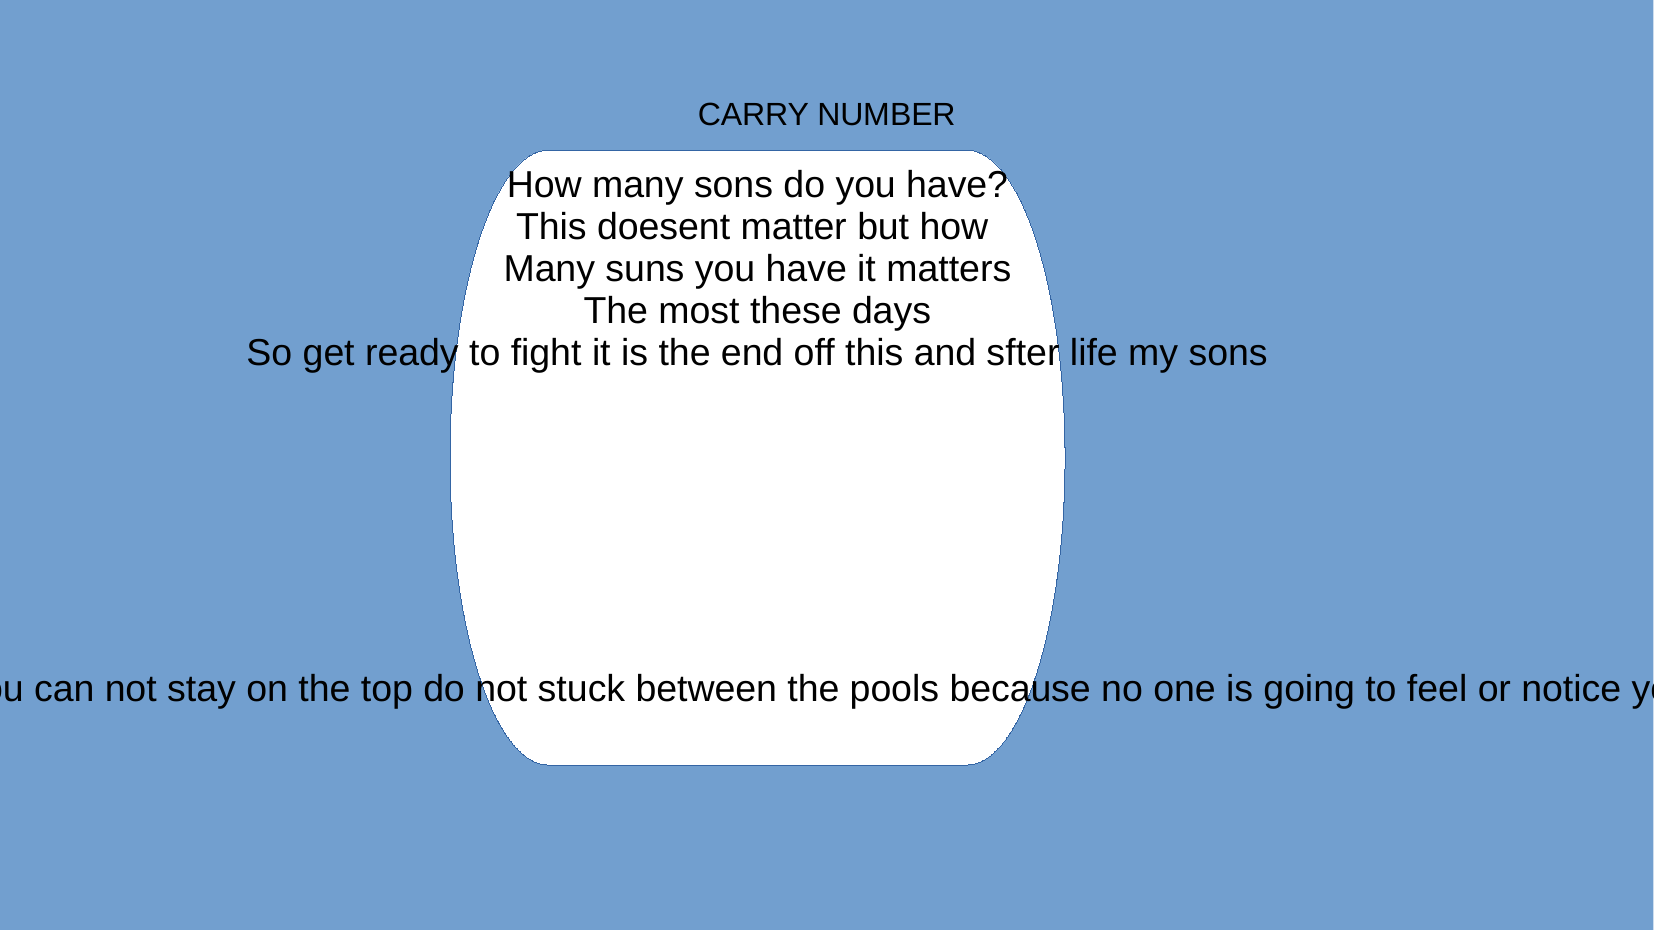

# CARRY NUMBER
How many sons do you have?
This doesent matter but how
 Many suns you have it matters
The most these days
So get ready to fight it is the end off this and sfter life my sons
Fall to the botton if you can not stay on the top do not stuck between the pools because no one is going to feel or notice your presence
 15
+23
 38ma